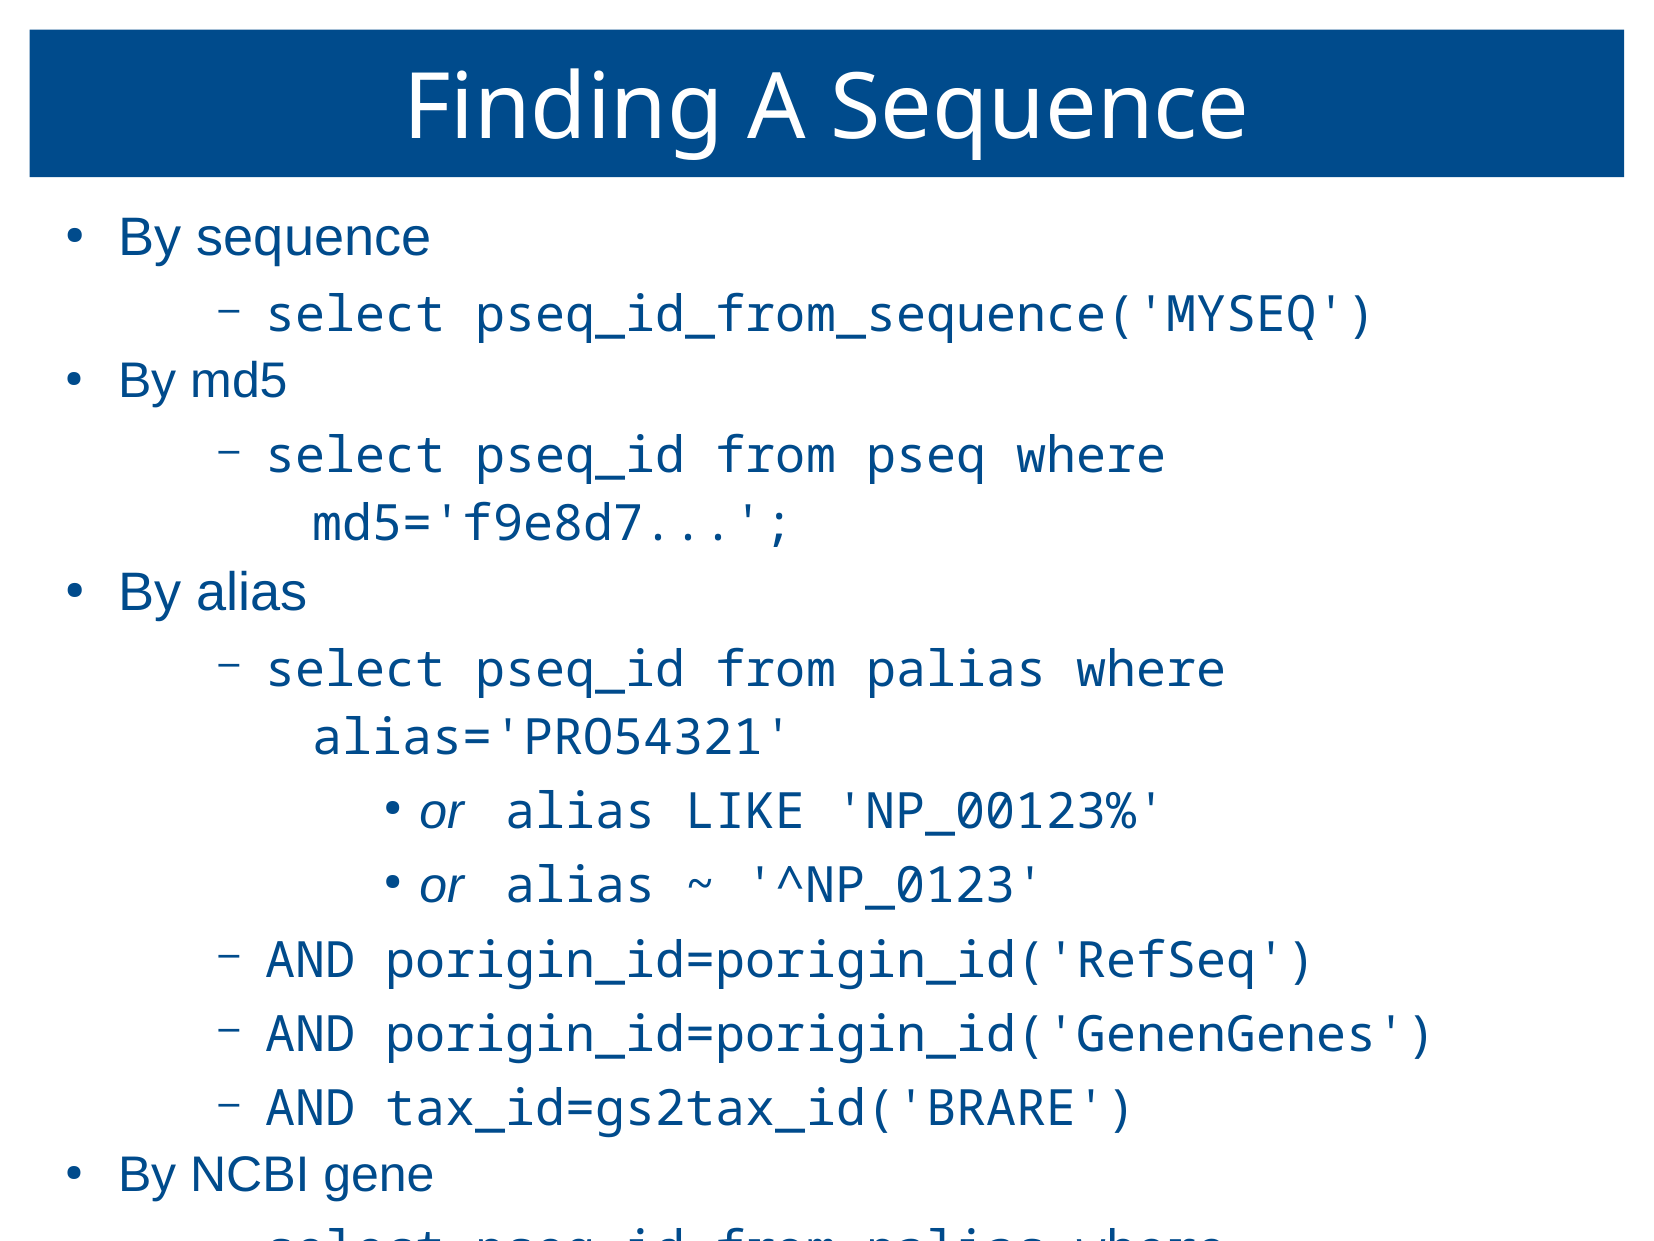

# Finding A Sequence
By sequence
select pseq_id_from_sequence('MYSEQ')
By md5
select pseq_id from pseq where md5='f9e8d7...';
By alias
select pseq_id from palias where alias='PRO54321'
or alias LIKE 'NP_00123%'
or alias ~ '^NP_0123'
AND porigin_id=porigin_id('RefSeq')
AND porigin_id=porigin_id('GenenGenes')
AND tax_id=gs2tax_id('BRARE')
By NCBI gene
select pseq_id from palias where porigin_id=porigin_id('RefSeq gi') and alias=73967277;